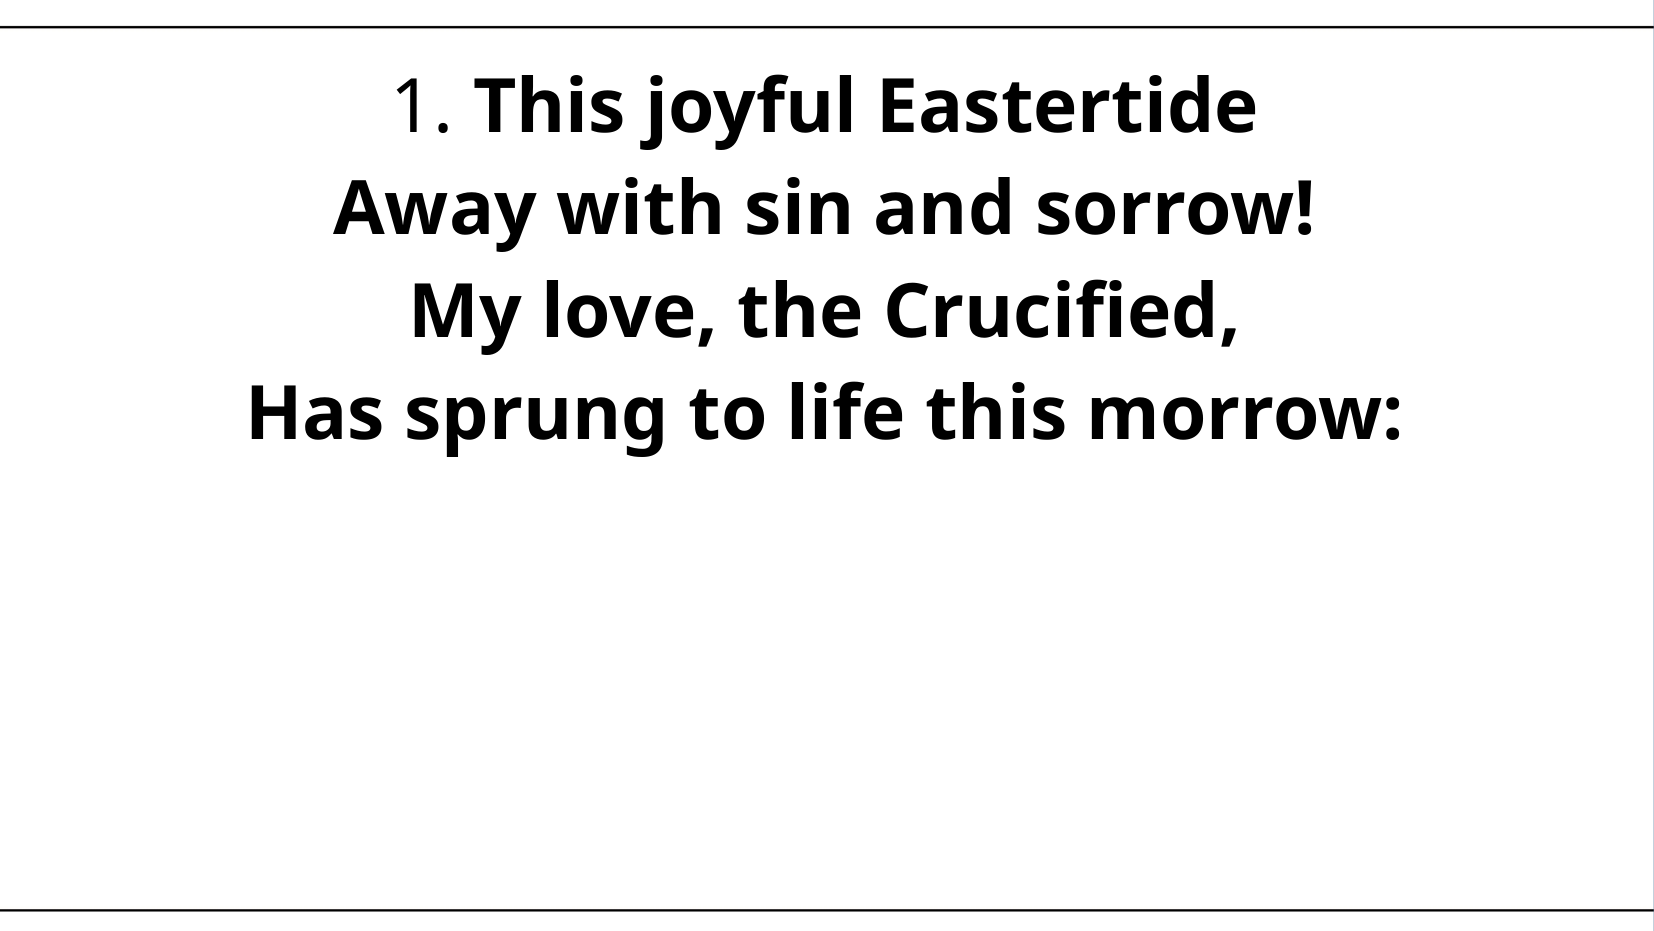

1. This joyful Eastertide
Away with sin and sorrow!
My love, the Crucified,
Has sprung to life this morrow: